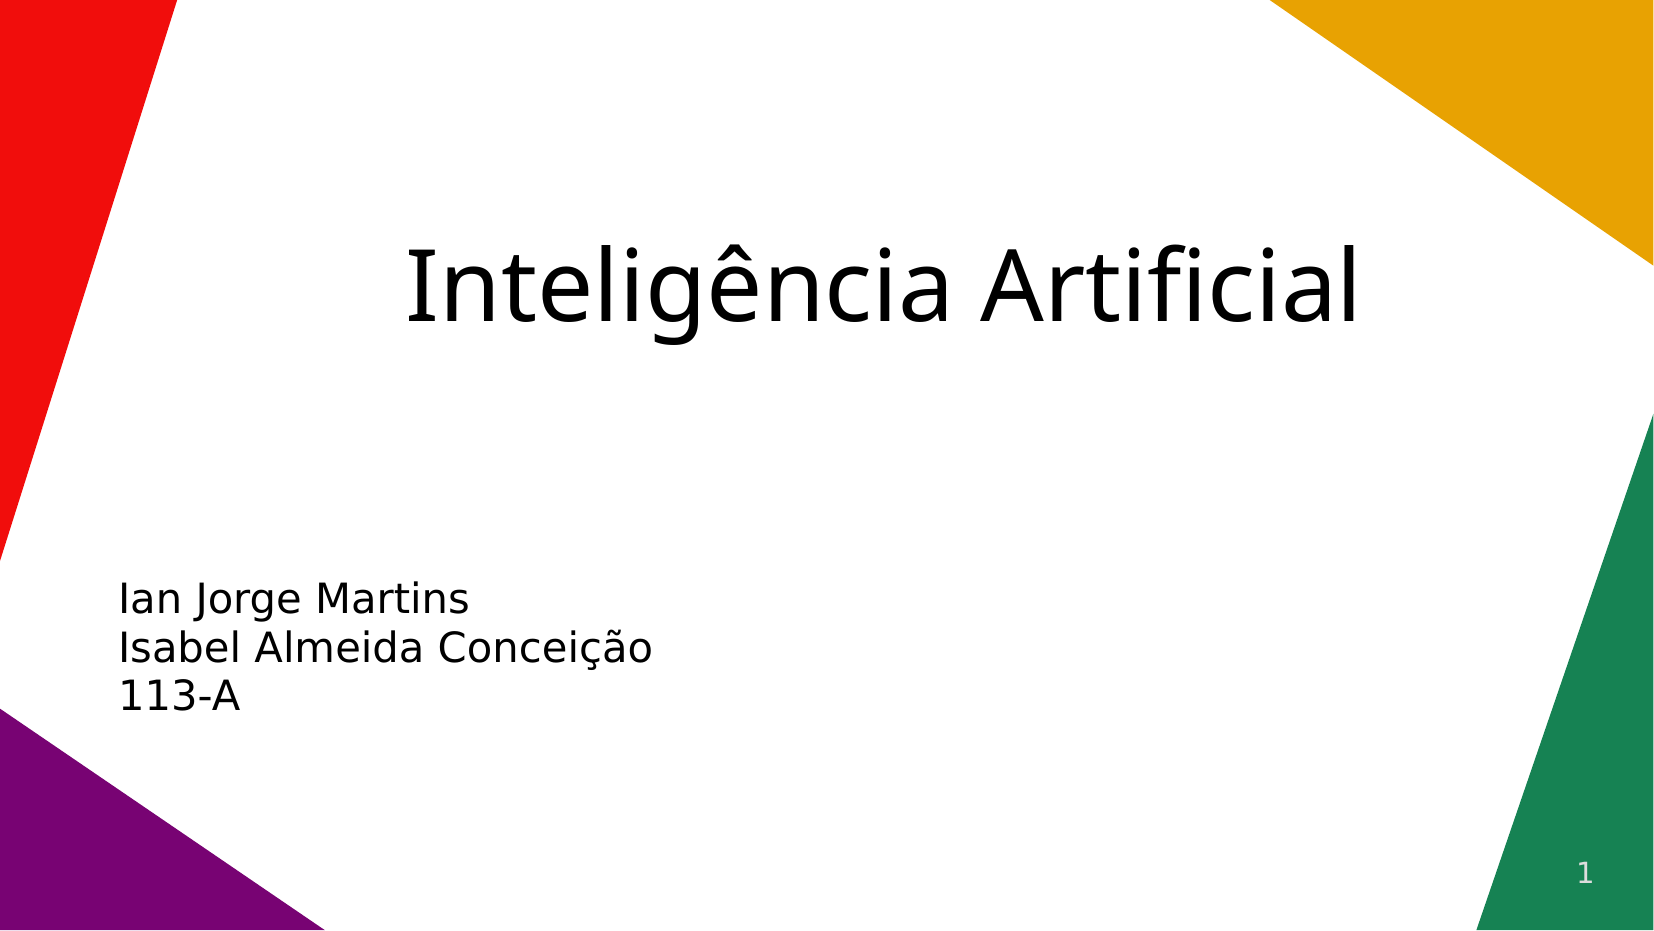

# Inteligência Artificial
Ian Jorge Martins
Isabel Almeida Conceição
113-A
1